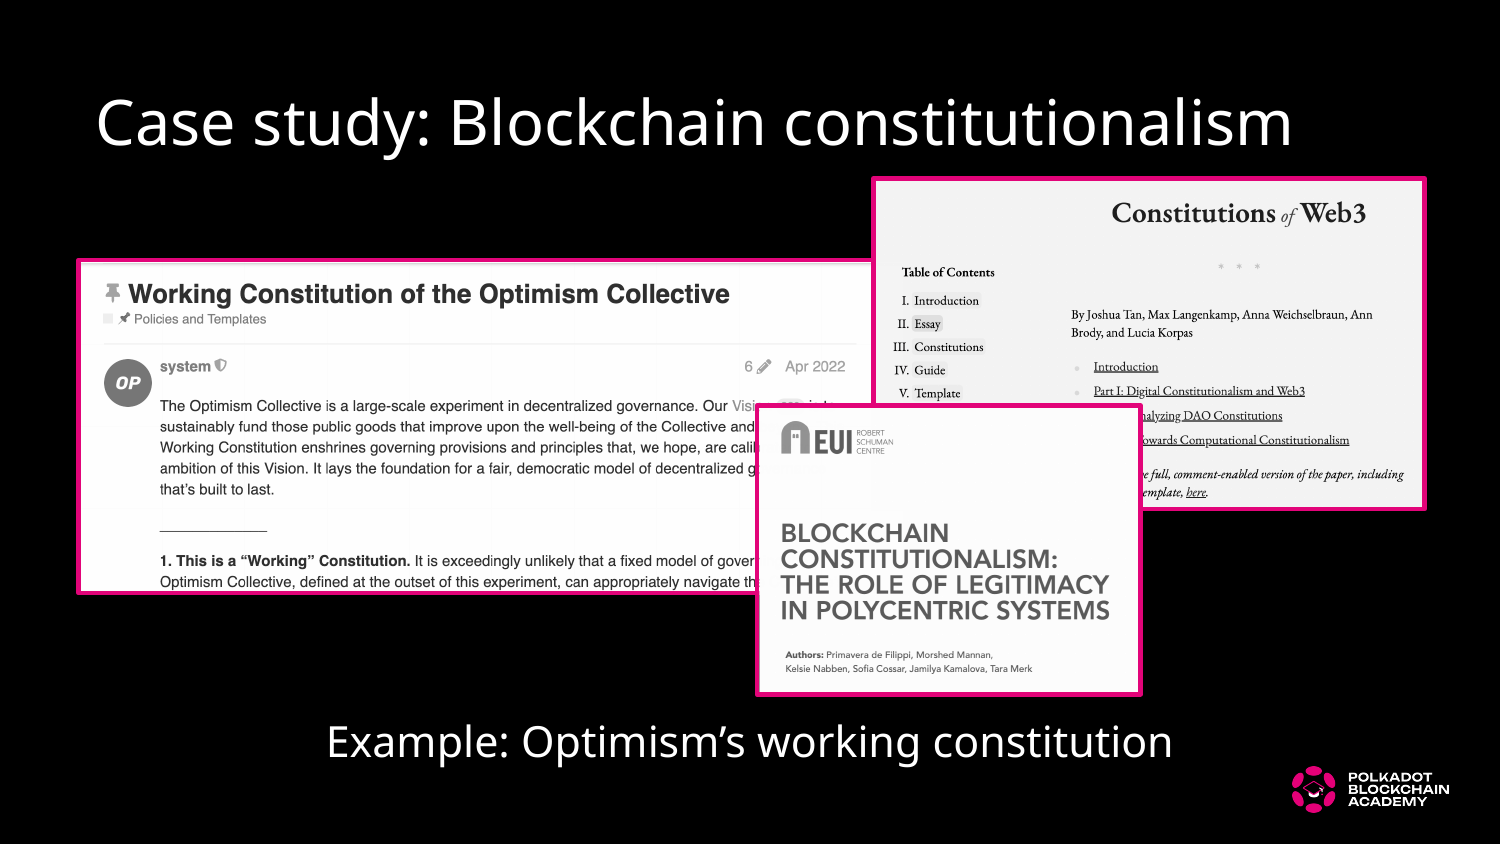

# Case study: Blockchain constitutionalism
Example: Optimism’s working constitution